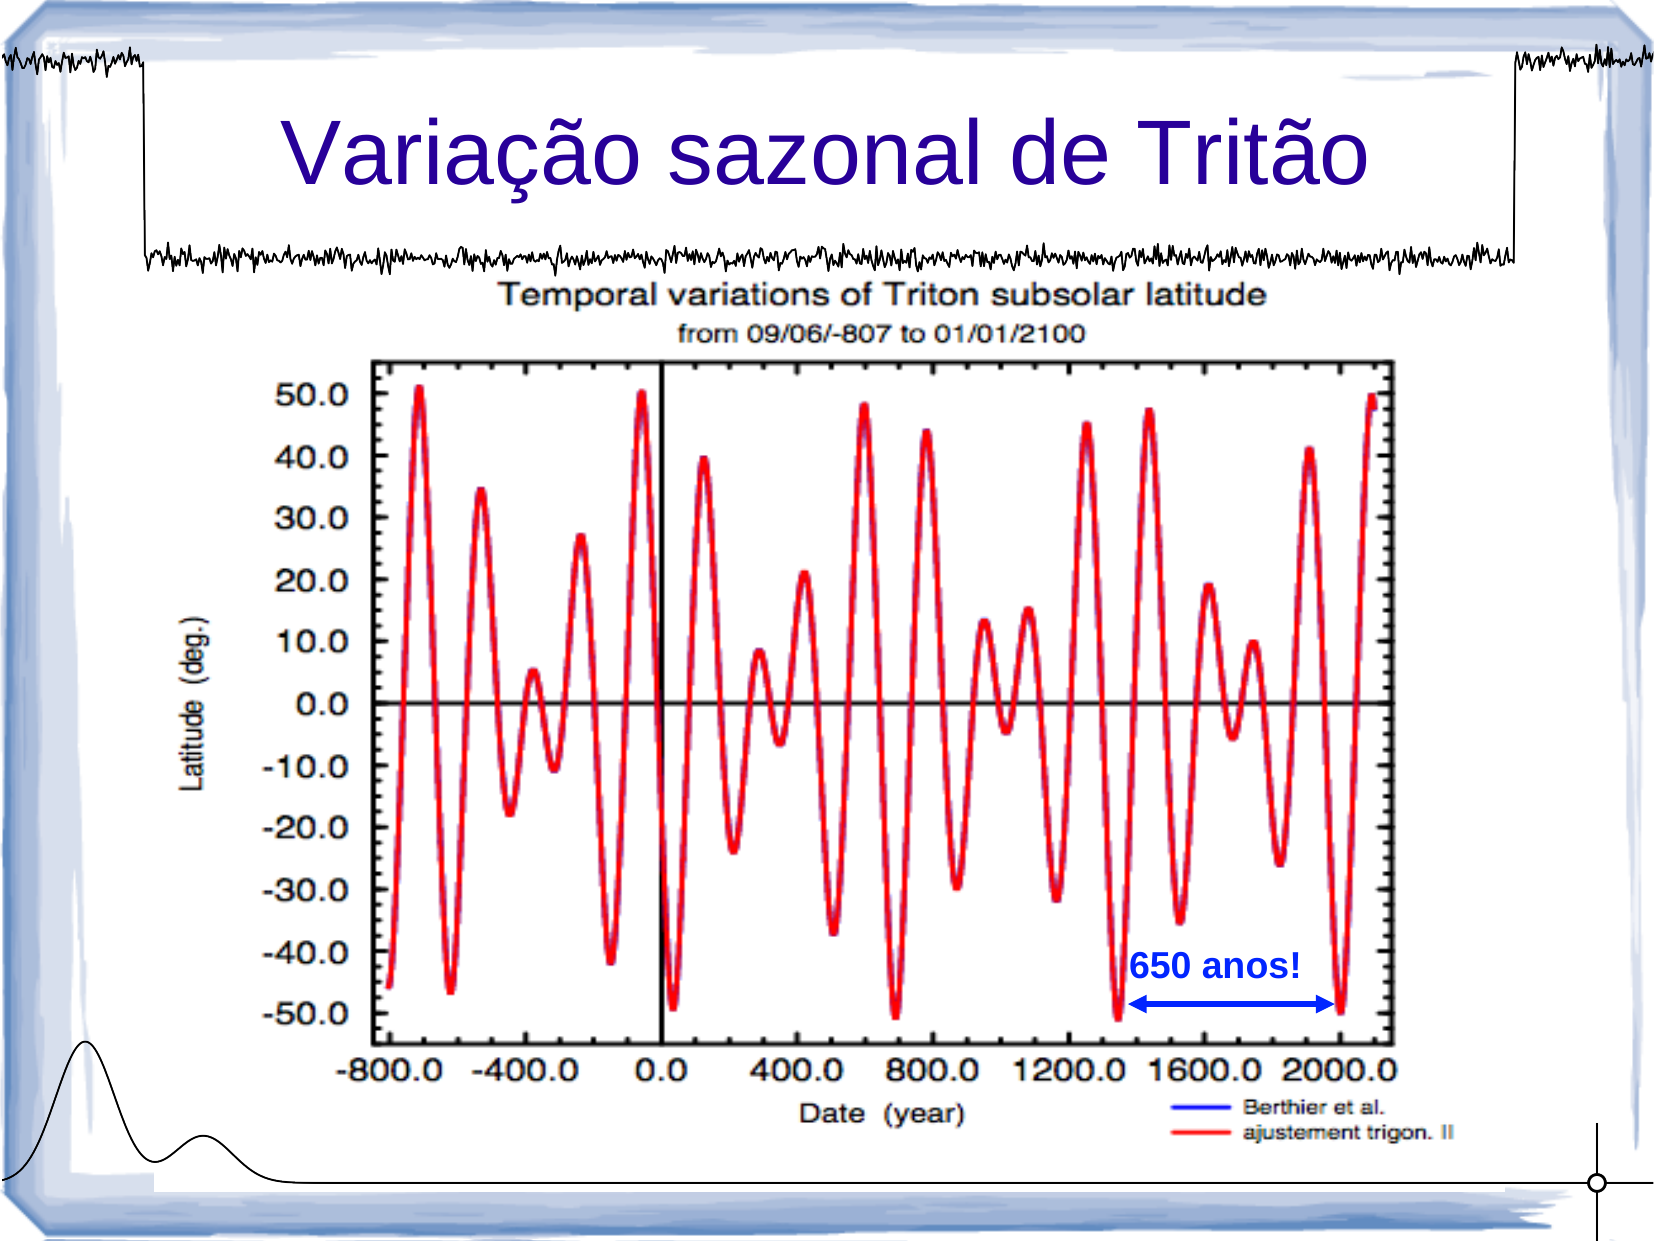

# Variação sazonal de Tritão
650 anos!